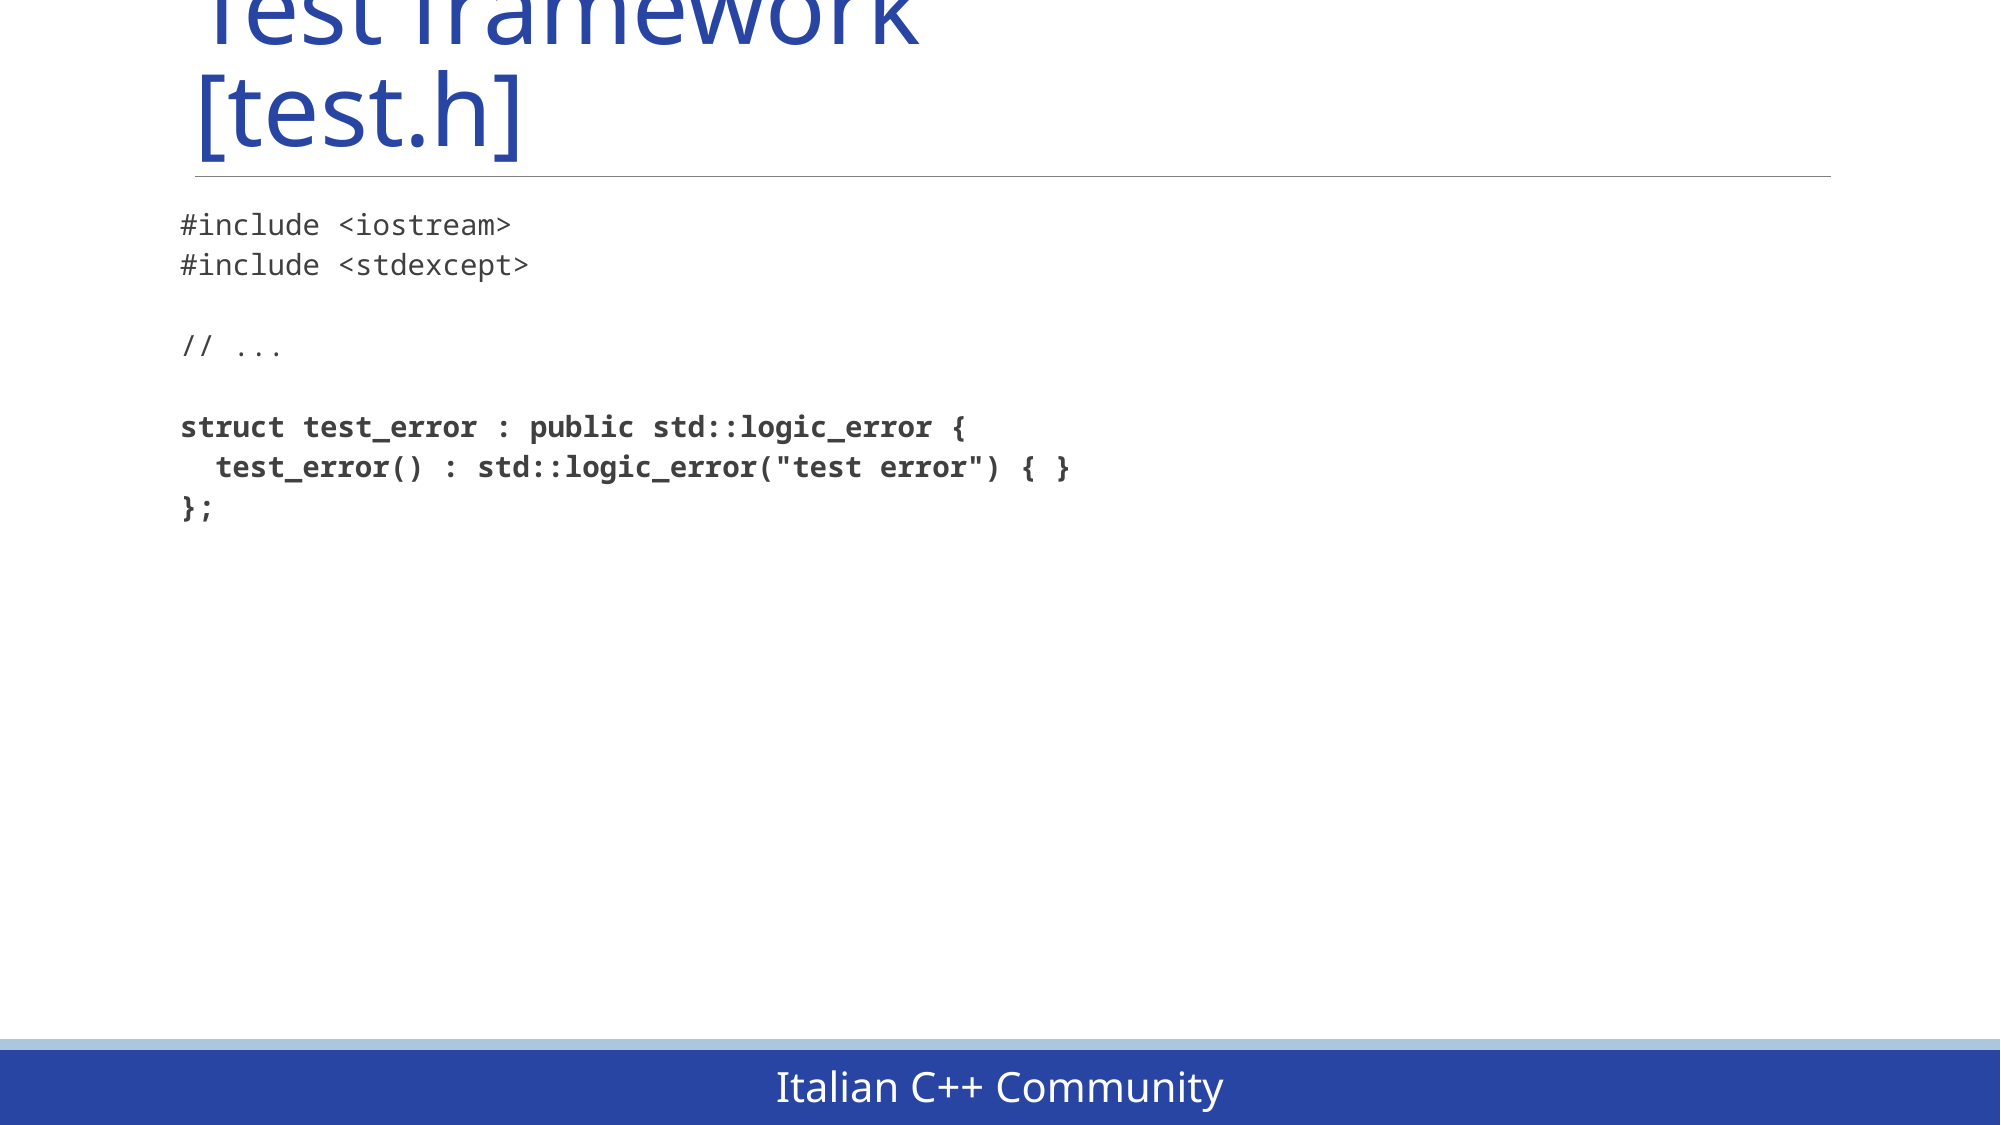

# Test framework [test.h]
#include <iostream>
#include <stdexcept>
// ...
struct test_error : public std::logic_error {
 test_error() : std::logic_error("test error") { }
};